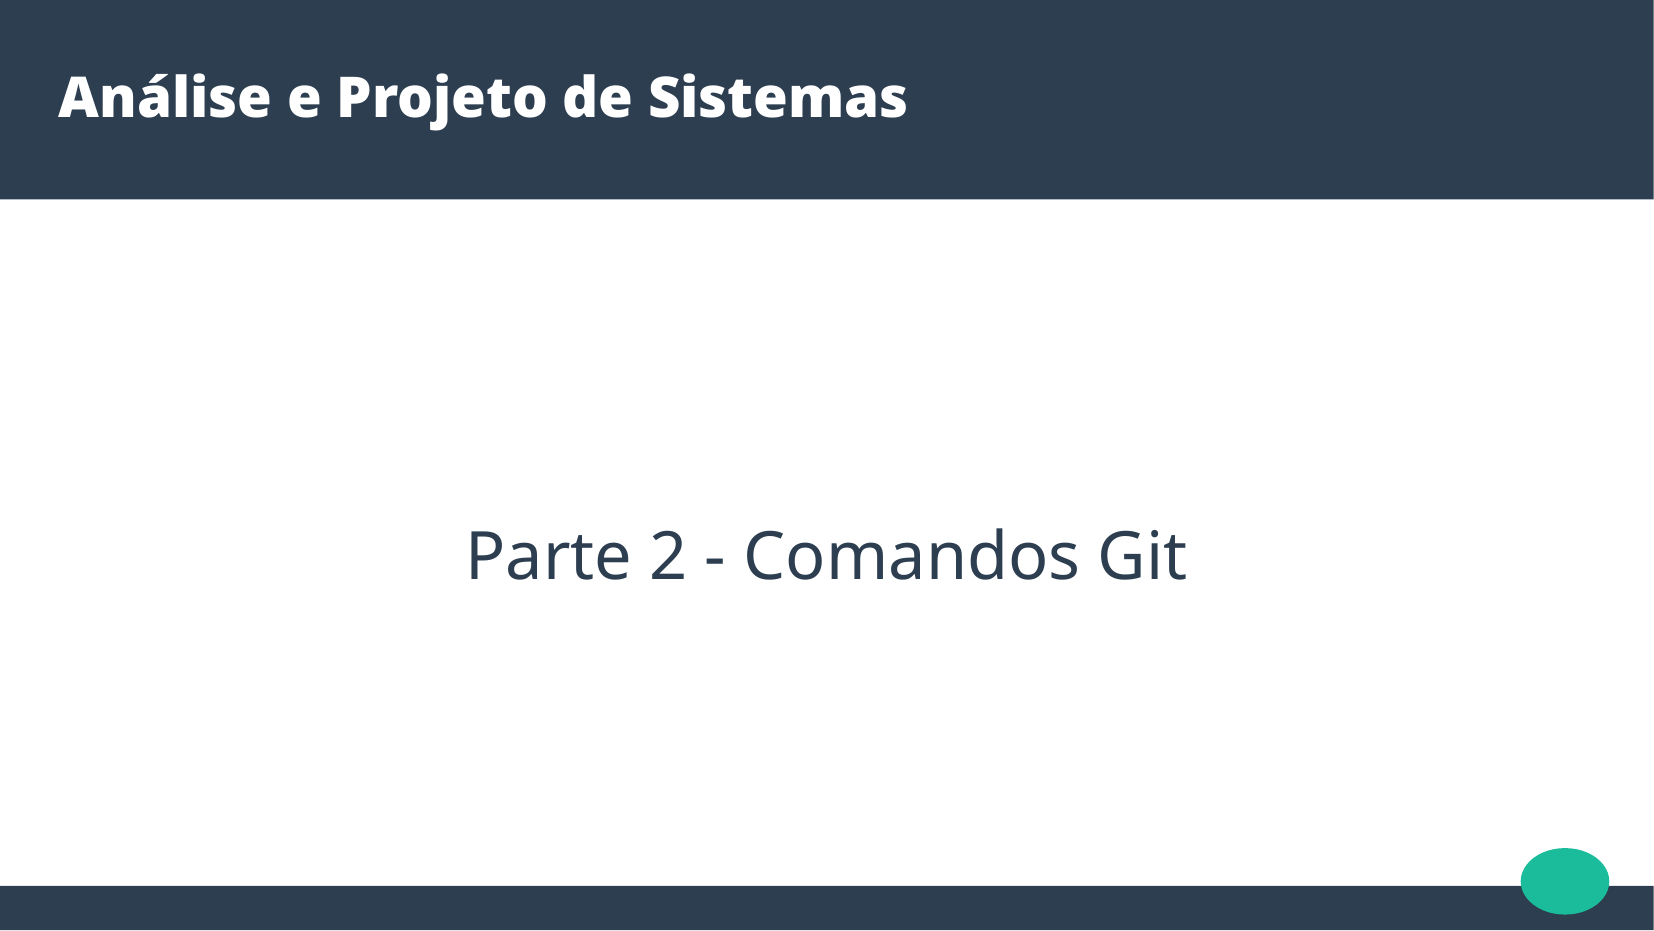

# Análise e Projeto de Sistemas
Parte 2 - Comandos Git